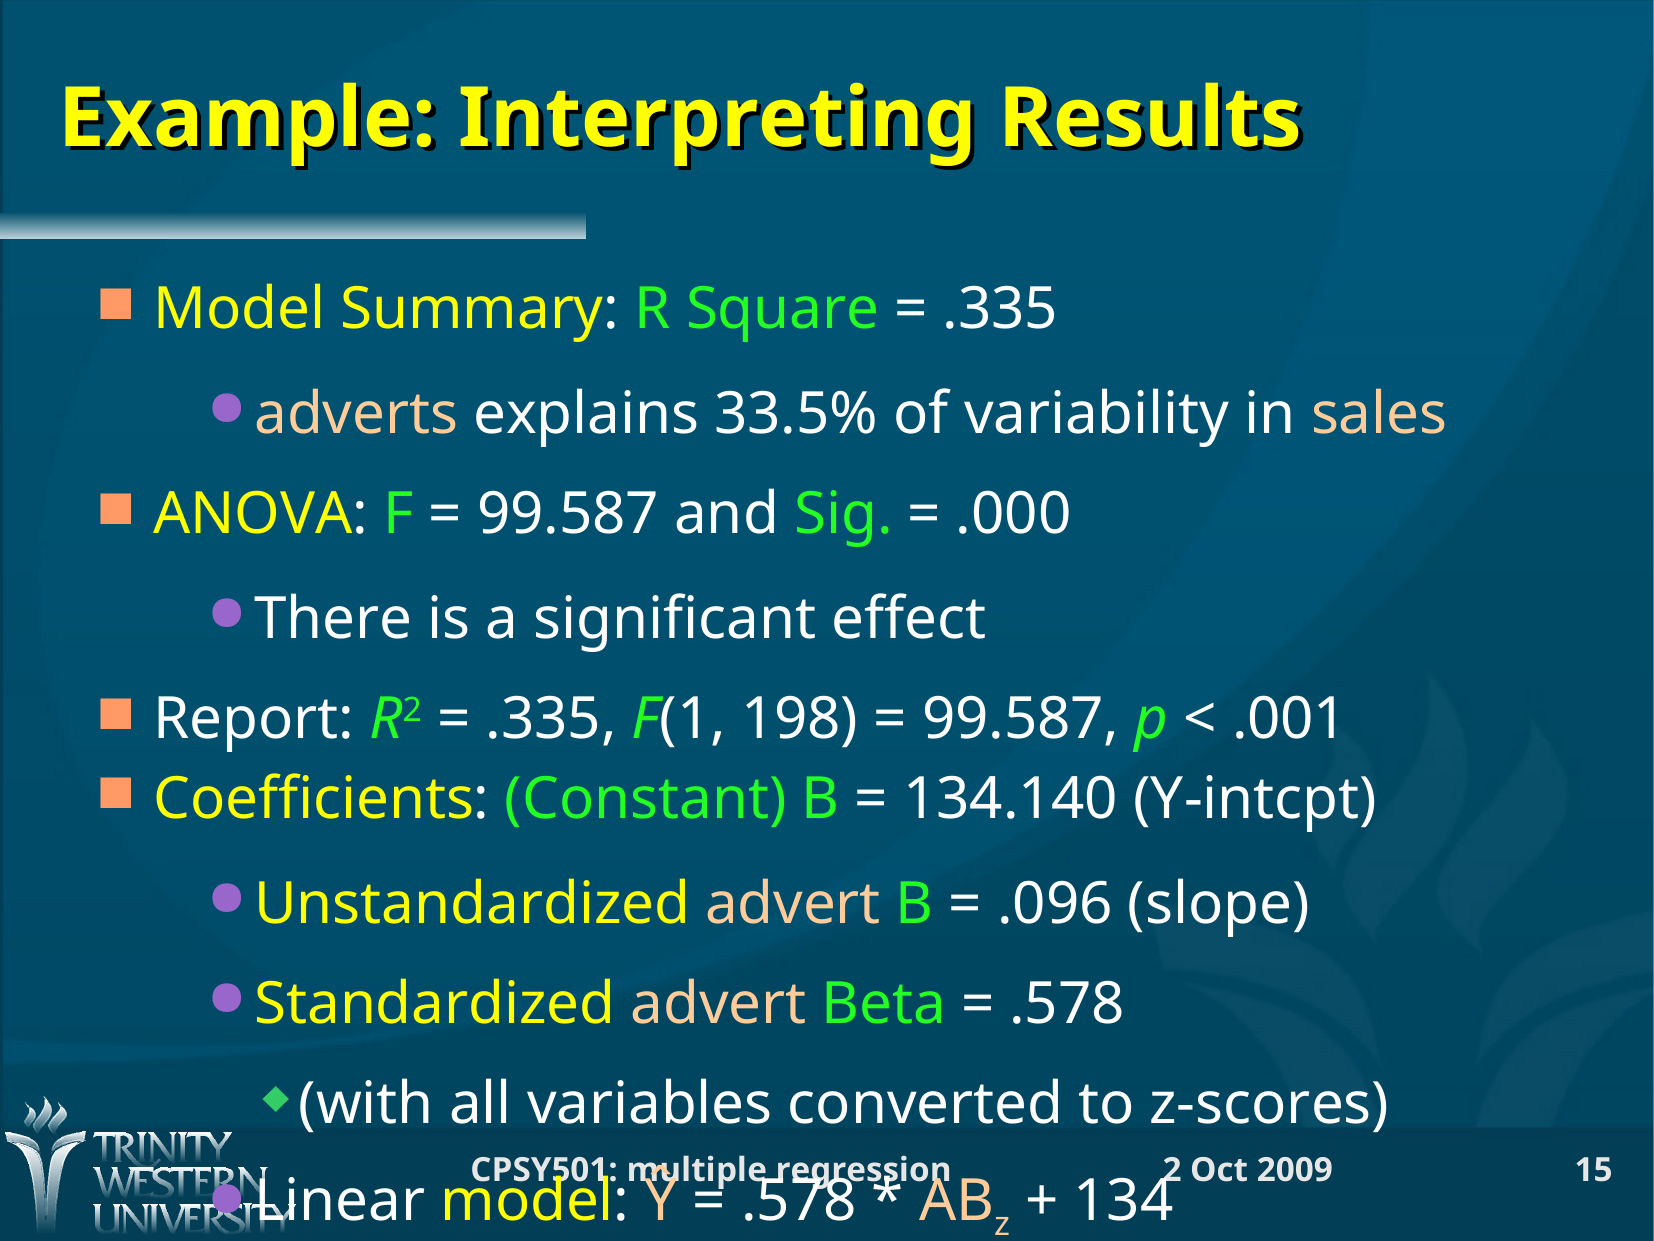

# Example: Interpreting Results
Model Summary: R Square = .335
adverts explains 33.5% of variability in sales
ANOVA: F = 99.587 and Sig. = .000
There is a significant effect
Report: R2 = .335, F(1, 198) = 99.587, p < .001
Coefficients: (Constant) B = 134.140 (Y-intcpt)
Unstandardized advert B = .096 (slope)
Standardized advert Beta = .578
(with all variables converted to z-scores)
Linear model: Ŷ = .578 * ABz + 134
CPSY501: multiple regression
2 Oct 2009
15